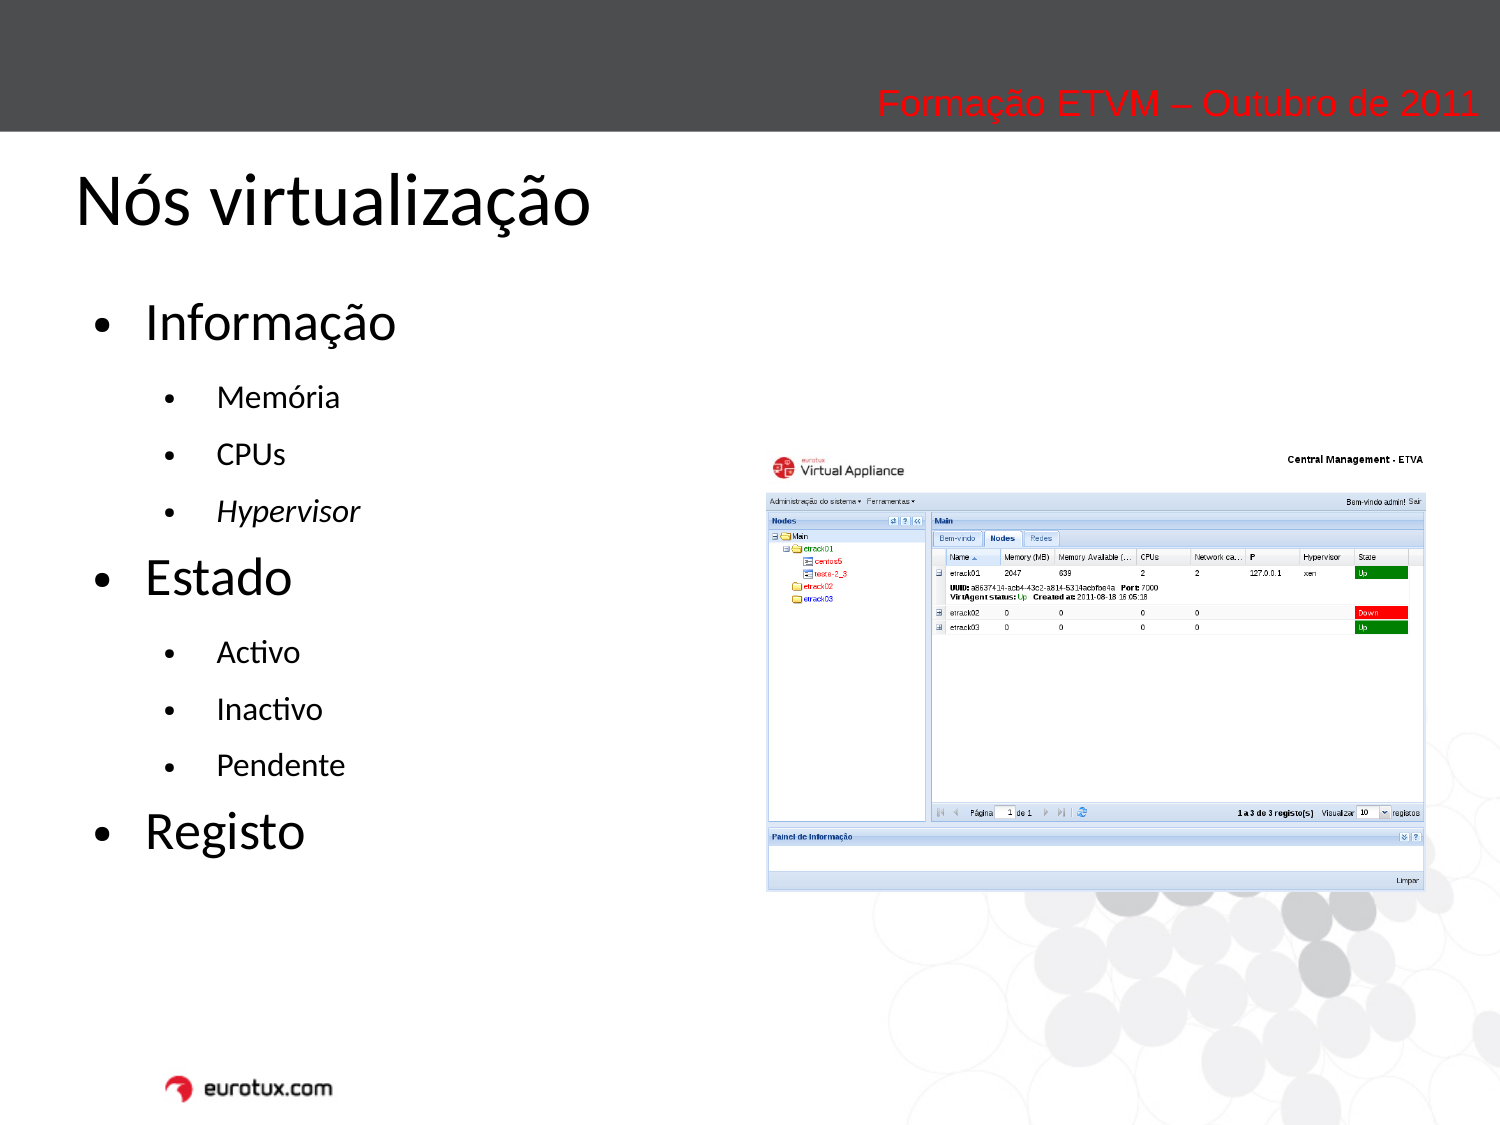

# Nós virtualização
Informação
Memória
CPUs
Hypervisor
Estado
Activo
Inactivo
Pendente
Registo